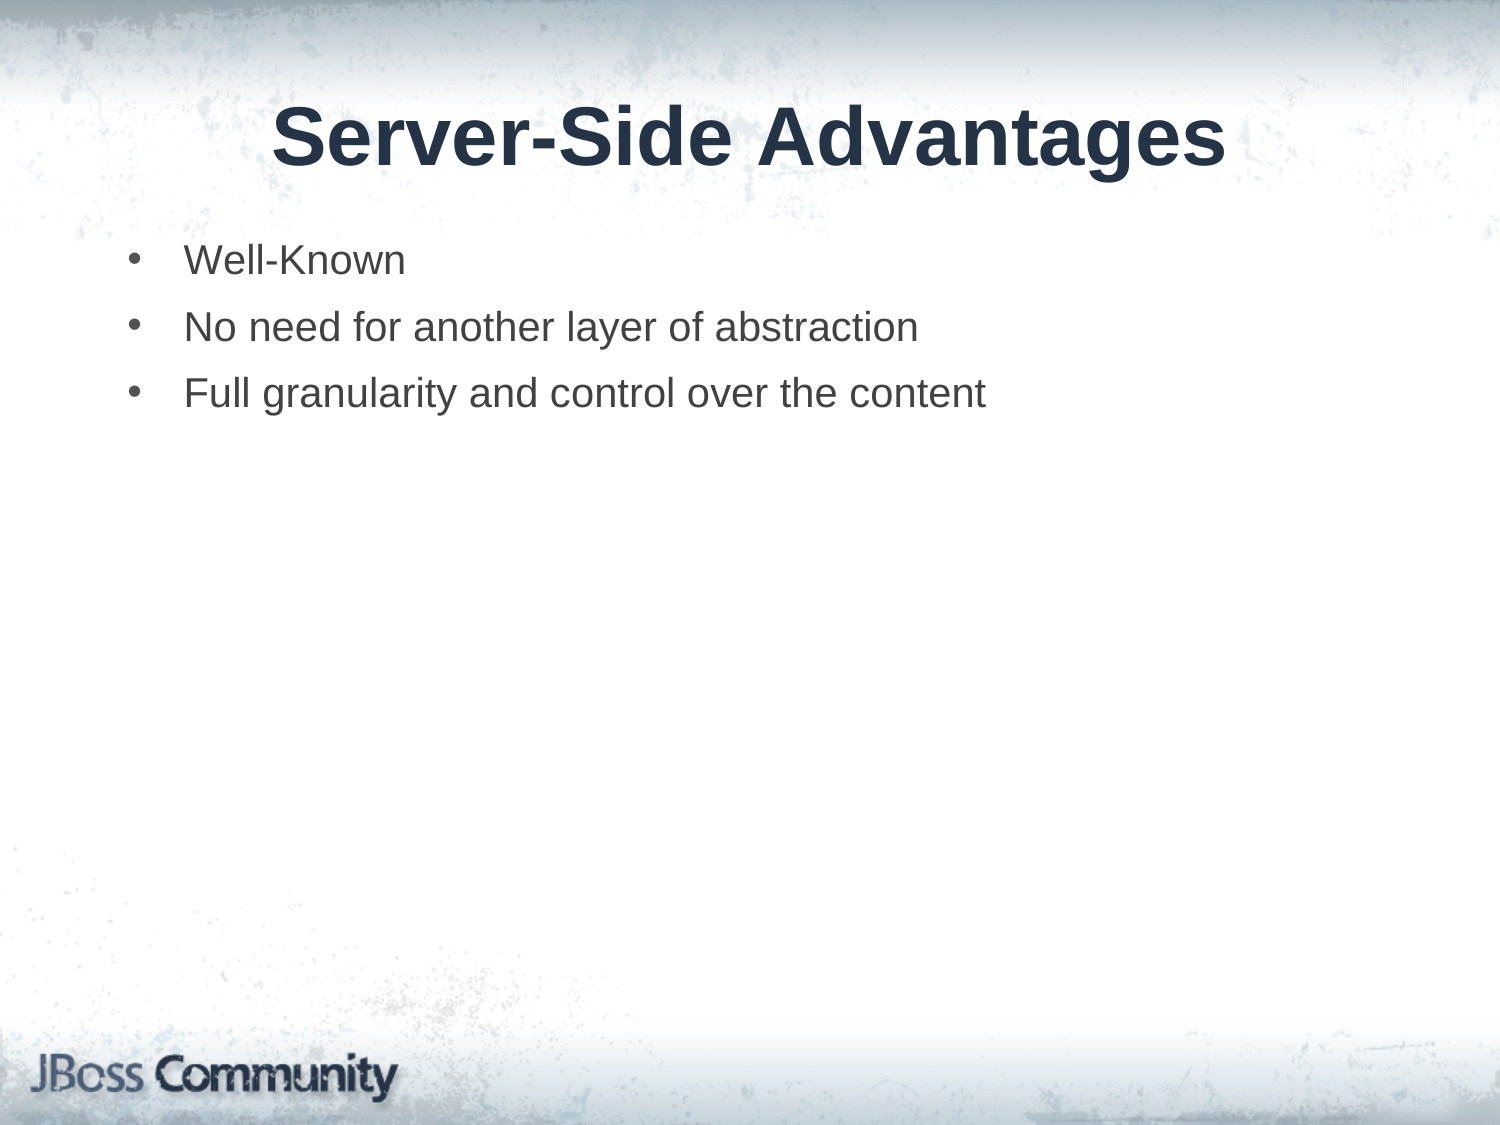

# Server-Side Advantages
Well-Known
No need for another layer of abstraction
Full granularity and control over the content